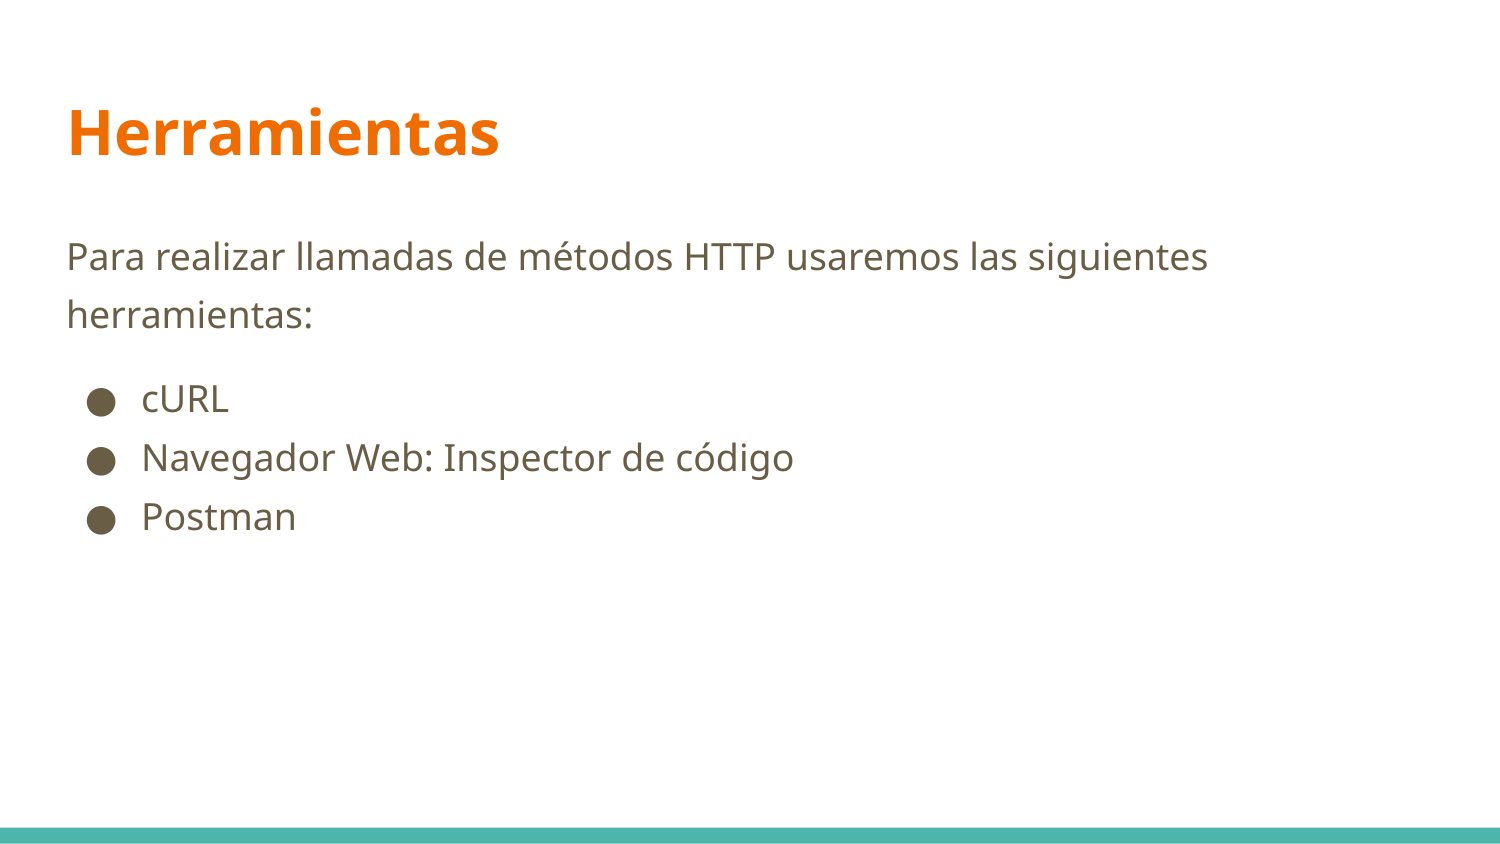

# Herramientas
Para realizar llamadas de métodos HTTP usaremos las siguientes herramientas:
cURL
Navegador Web: Inspector de código
Postman